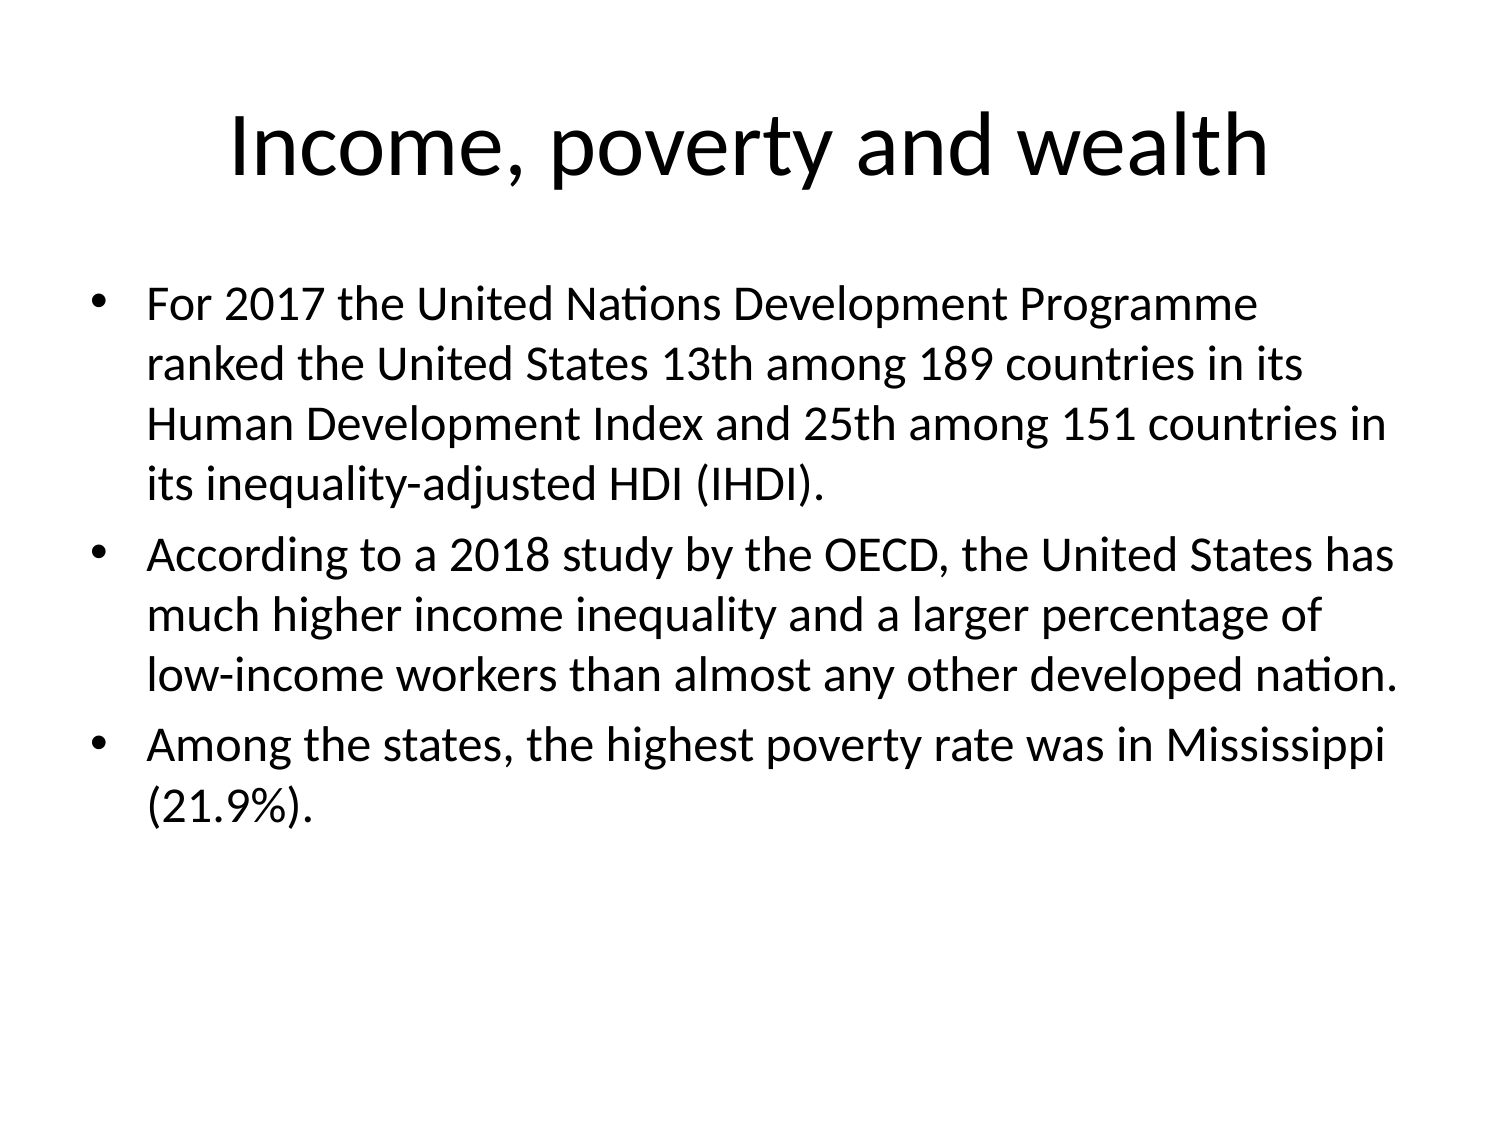

# Income, poverty and wealth
For 2017 the United Nations Development Programme ranked the United States 13th among 189 countries in its Human Development Index and 25th among 151 countries in its inequality-adjusted HDI (IHDI).
According to a 2018 study by the OECD, the United States has much higher income inequality and a larger percentage of low-income workers than almost any other developed nation.
Among the states, the highest poverty rate was in Mississippi (21.9%).